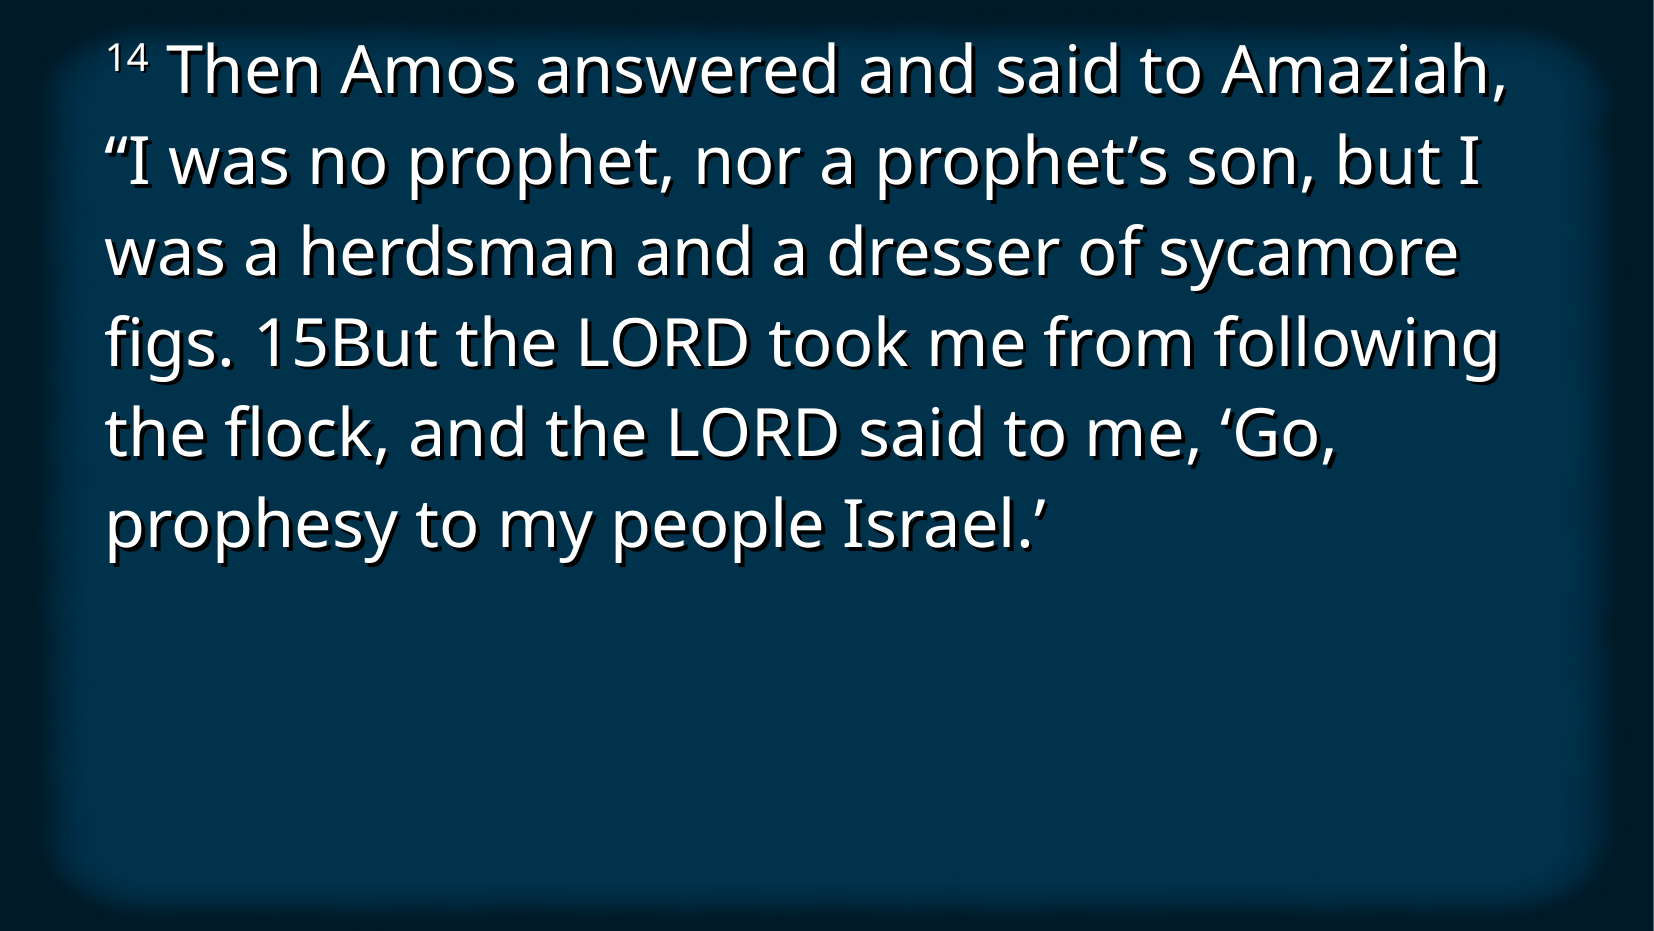

14 Then Amos answered and said to Amaziah, “I was no prophet, nor a prophet’s son, but I was a herdsman and a dresser of sycamore figs. 15But the LORD took me from following the flock, and the LORD said to me, ‘Go, prophesy to my people Israel.’